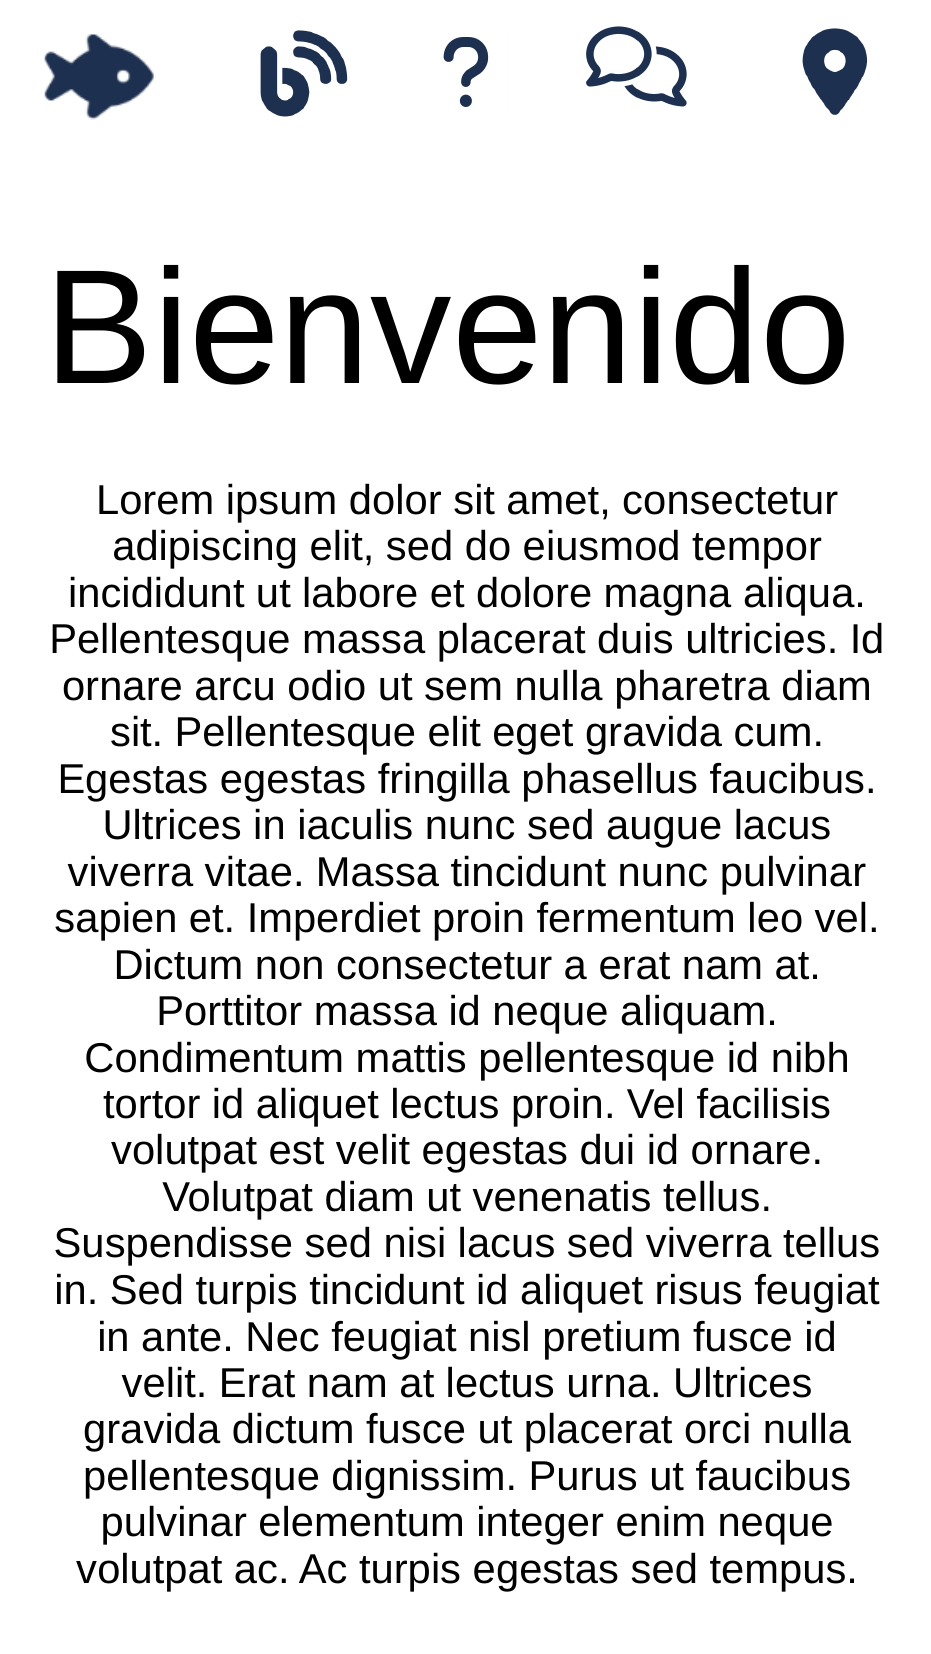

# Bienvenido
Lorem ipsum dolor sit amet, consectetur adipiscing elit, sed do eiusmod tempor incididunt ut labore et dolore magna aliqua. Pellentesque massa placerat duis ultricies. Id ornare arcu odio ut sem nulla pharetra diam sit. Pellentesque elit eget gravida cum. Egestas egestas fringilla phasellus faucibus. Ultrices in iaculis nunc sed augue lacus viverra vitae. Massa tincidunt nunc pulvinar sapien et. Imperdiet proin fermentum leo vel. Dictum non consectetur a erat nam at. Porttitor massa id neque aliquam. Condimentum mattis pellentesque id nibh tortor id aliquet lectus proin. Vel facilisis volutpat est velit egestas dui id ornare. Volutpat diam ut venenatis tellus. Suspendisse sed nisi lacus sed viverra tellus in. Sed turpis tincidunt id aliquet risus feugiat in ante. Nec feugiat nisl pretium fusce id velit. Erat nam at lectus urna. Ultrices gravida dictum fusce ut placerat orci nulla pellentesque dignissim. Purus ut faucibus pulvinar elementum integer enim neque volutpat ac. Ac turpis egestas sed tempus.